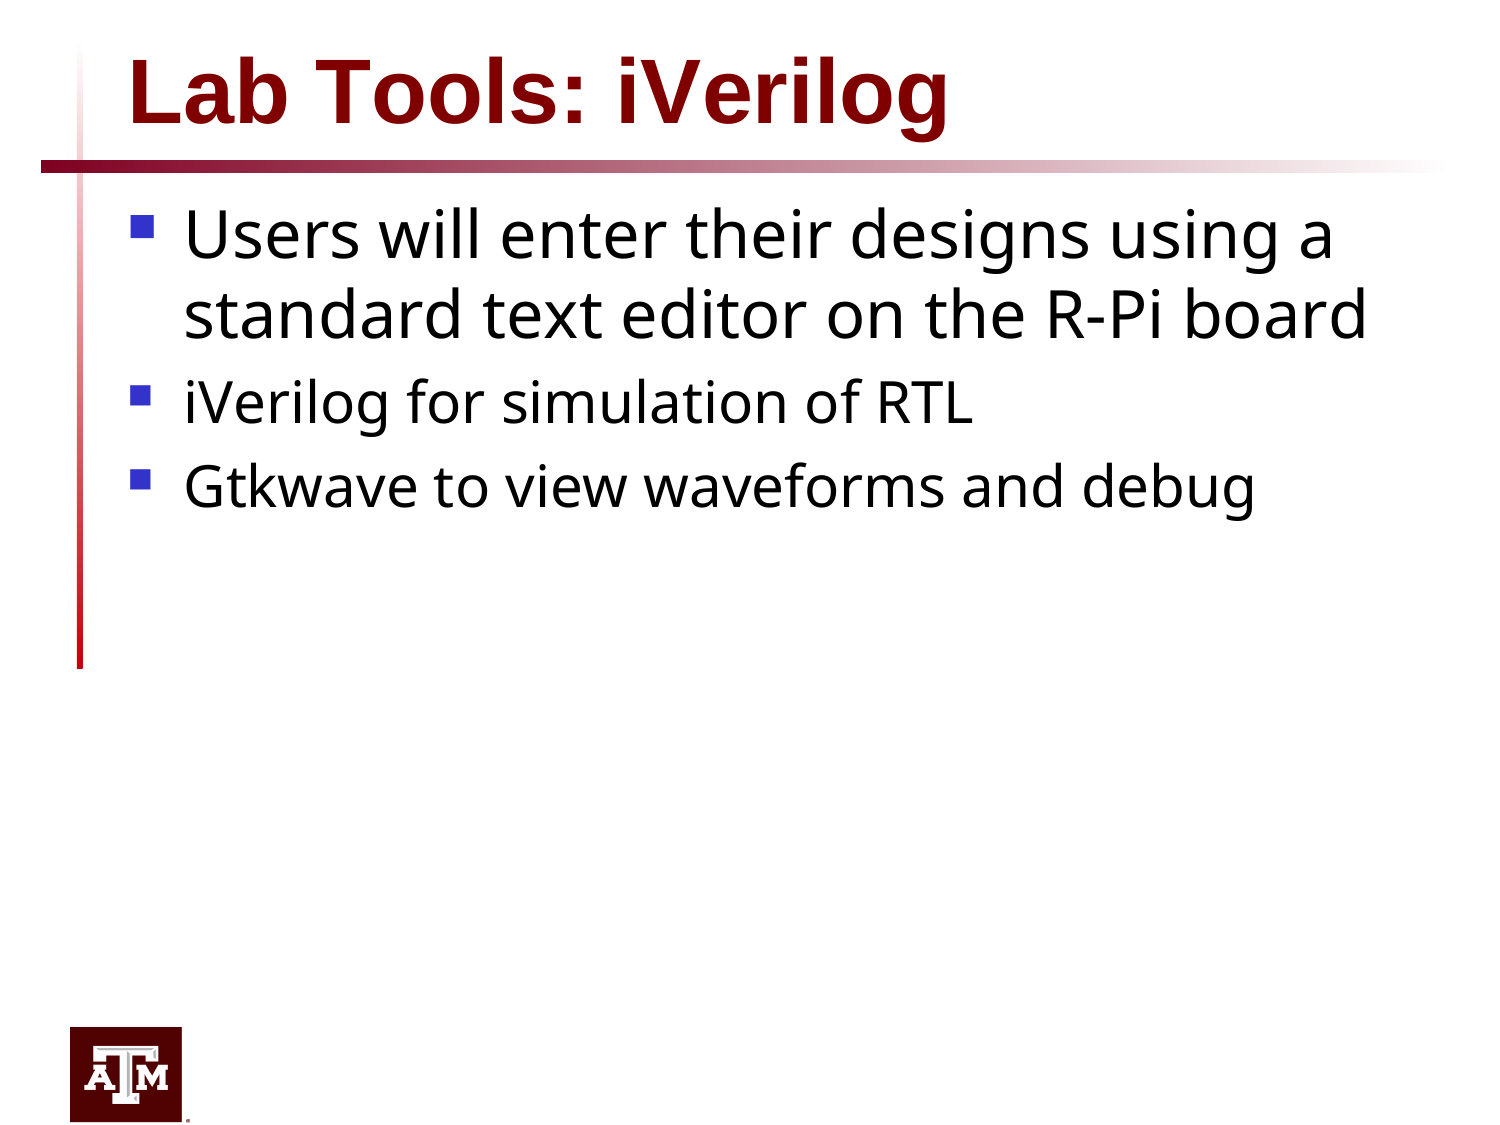

# Lab Tools: iVerilog
Users will enter their designs using a standard text editor on the R-Pi board
iVerilog for simulation of RTL
Gtkwave to view waveforms and debug